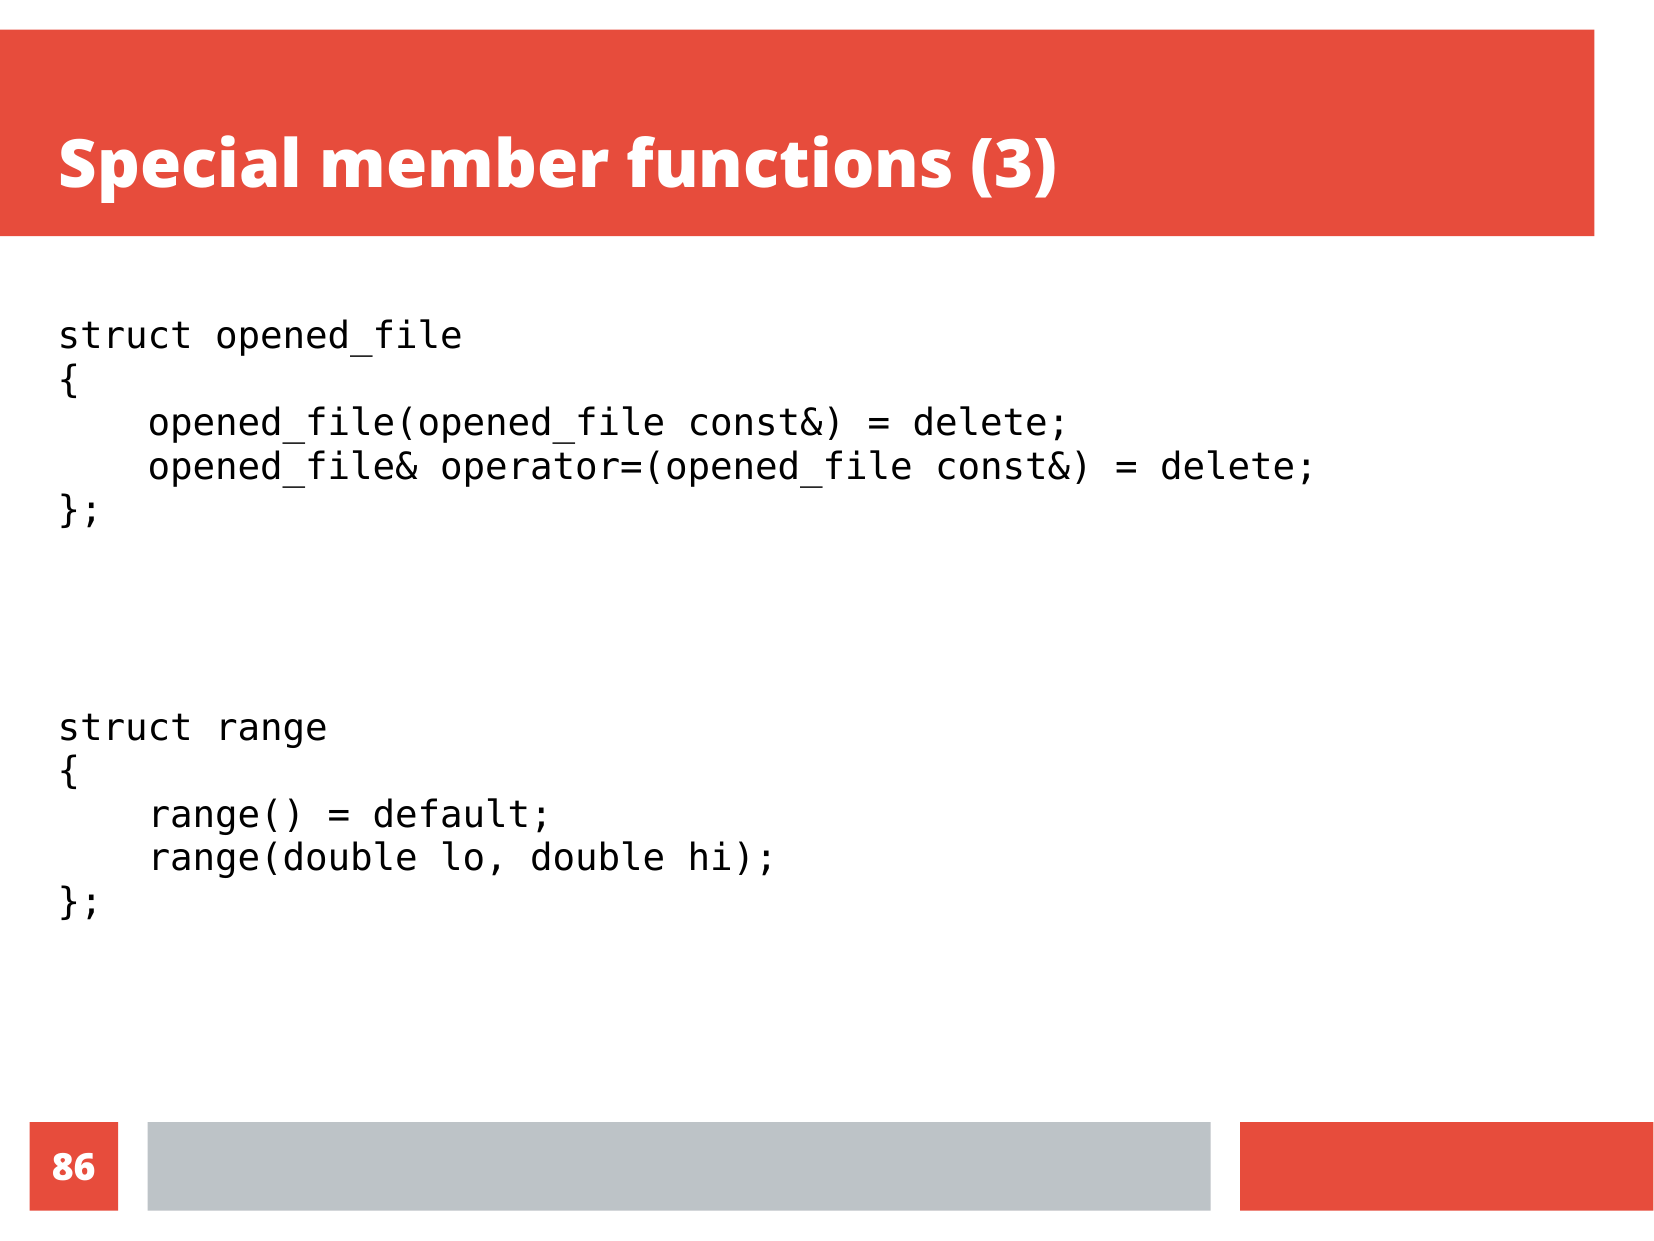

# Special member functions (3)
struct opened_file
{
 opened_file(opened_file const&) = delete;
 opened_file& operator=(opened_file const&) = delete;
};
struct range
{
 range() = default;
 range(double lo, double hi);
};
86